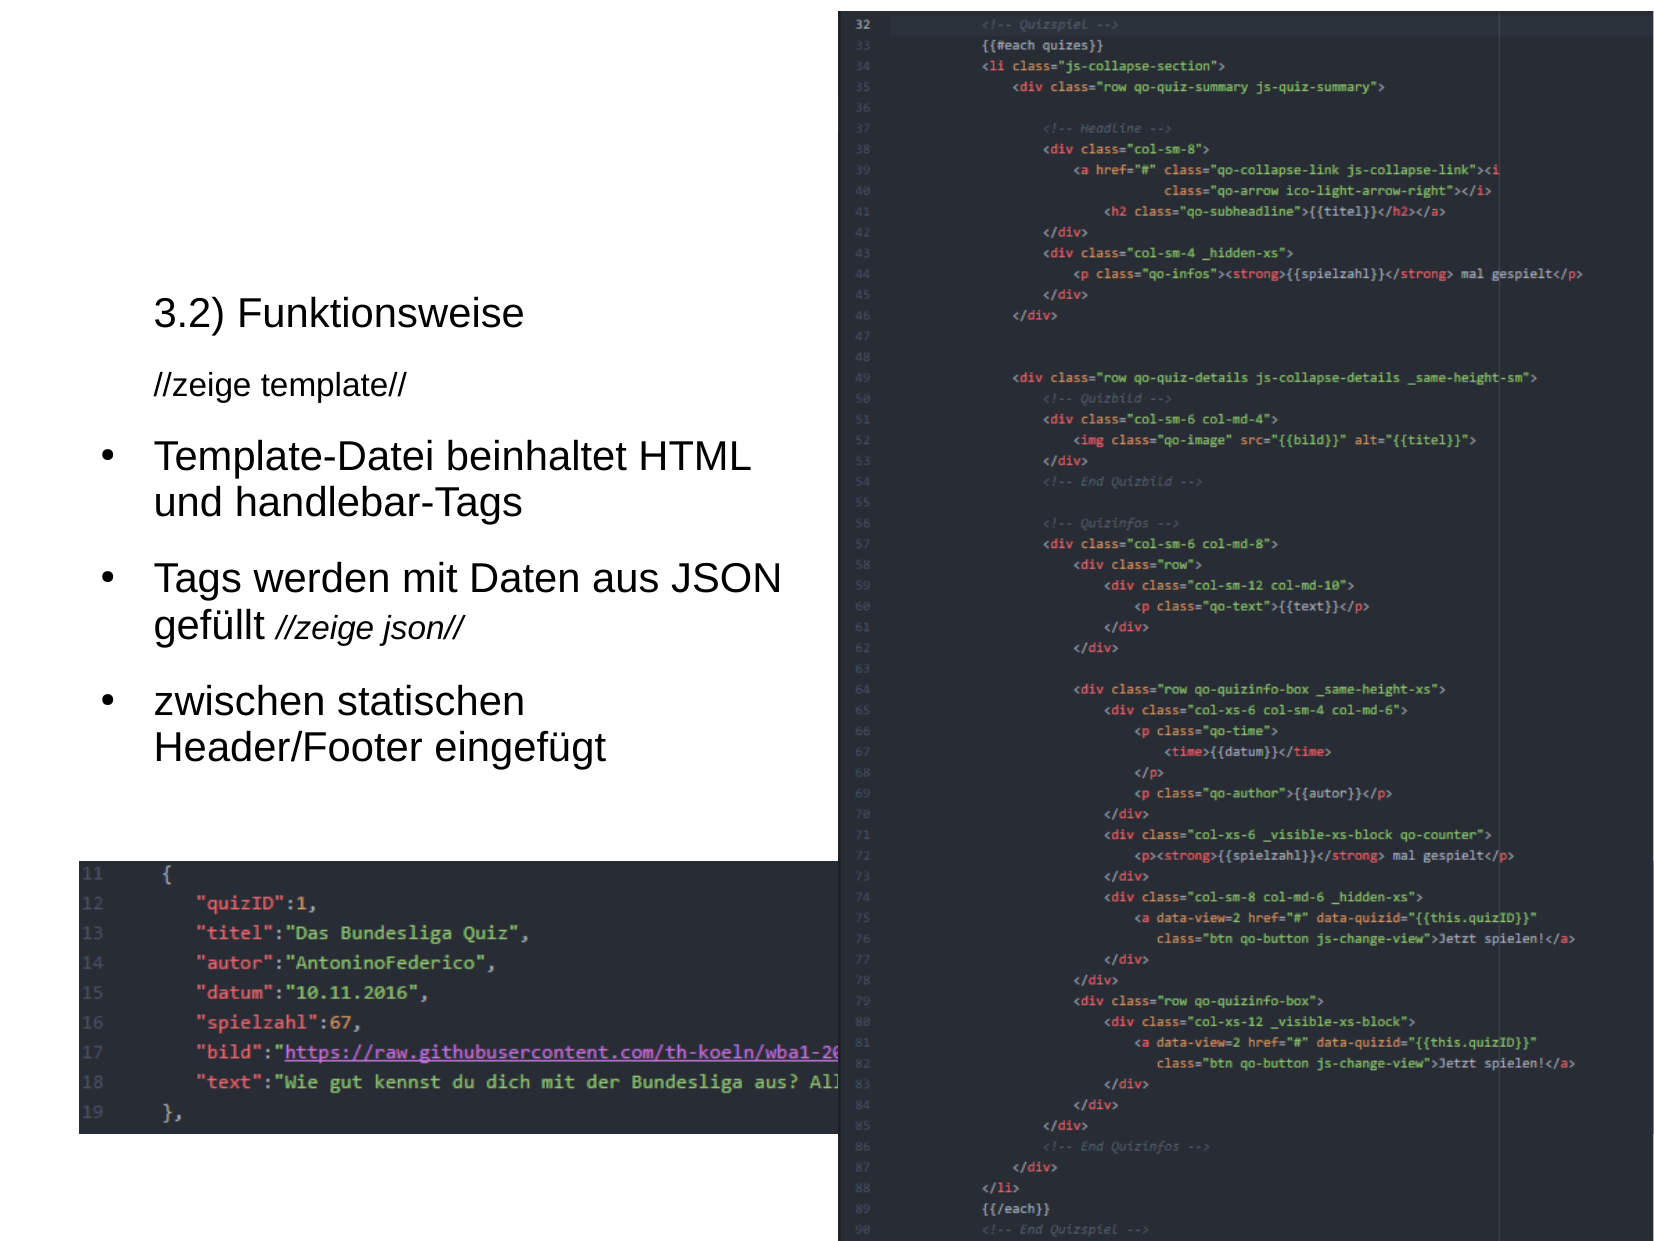

#
3.2) Funktionsweise
//zeige template//
Template-Datei beinhaltet HTML und handlebar-Tags
Tags werden mit Daten aus JSON gefüllt //zeige json//
zwischen statischen Header/Footer eingefügt